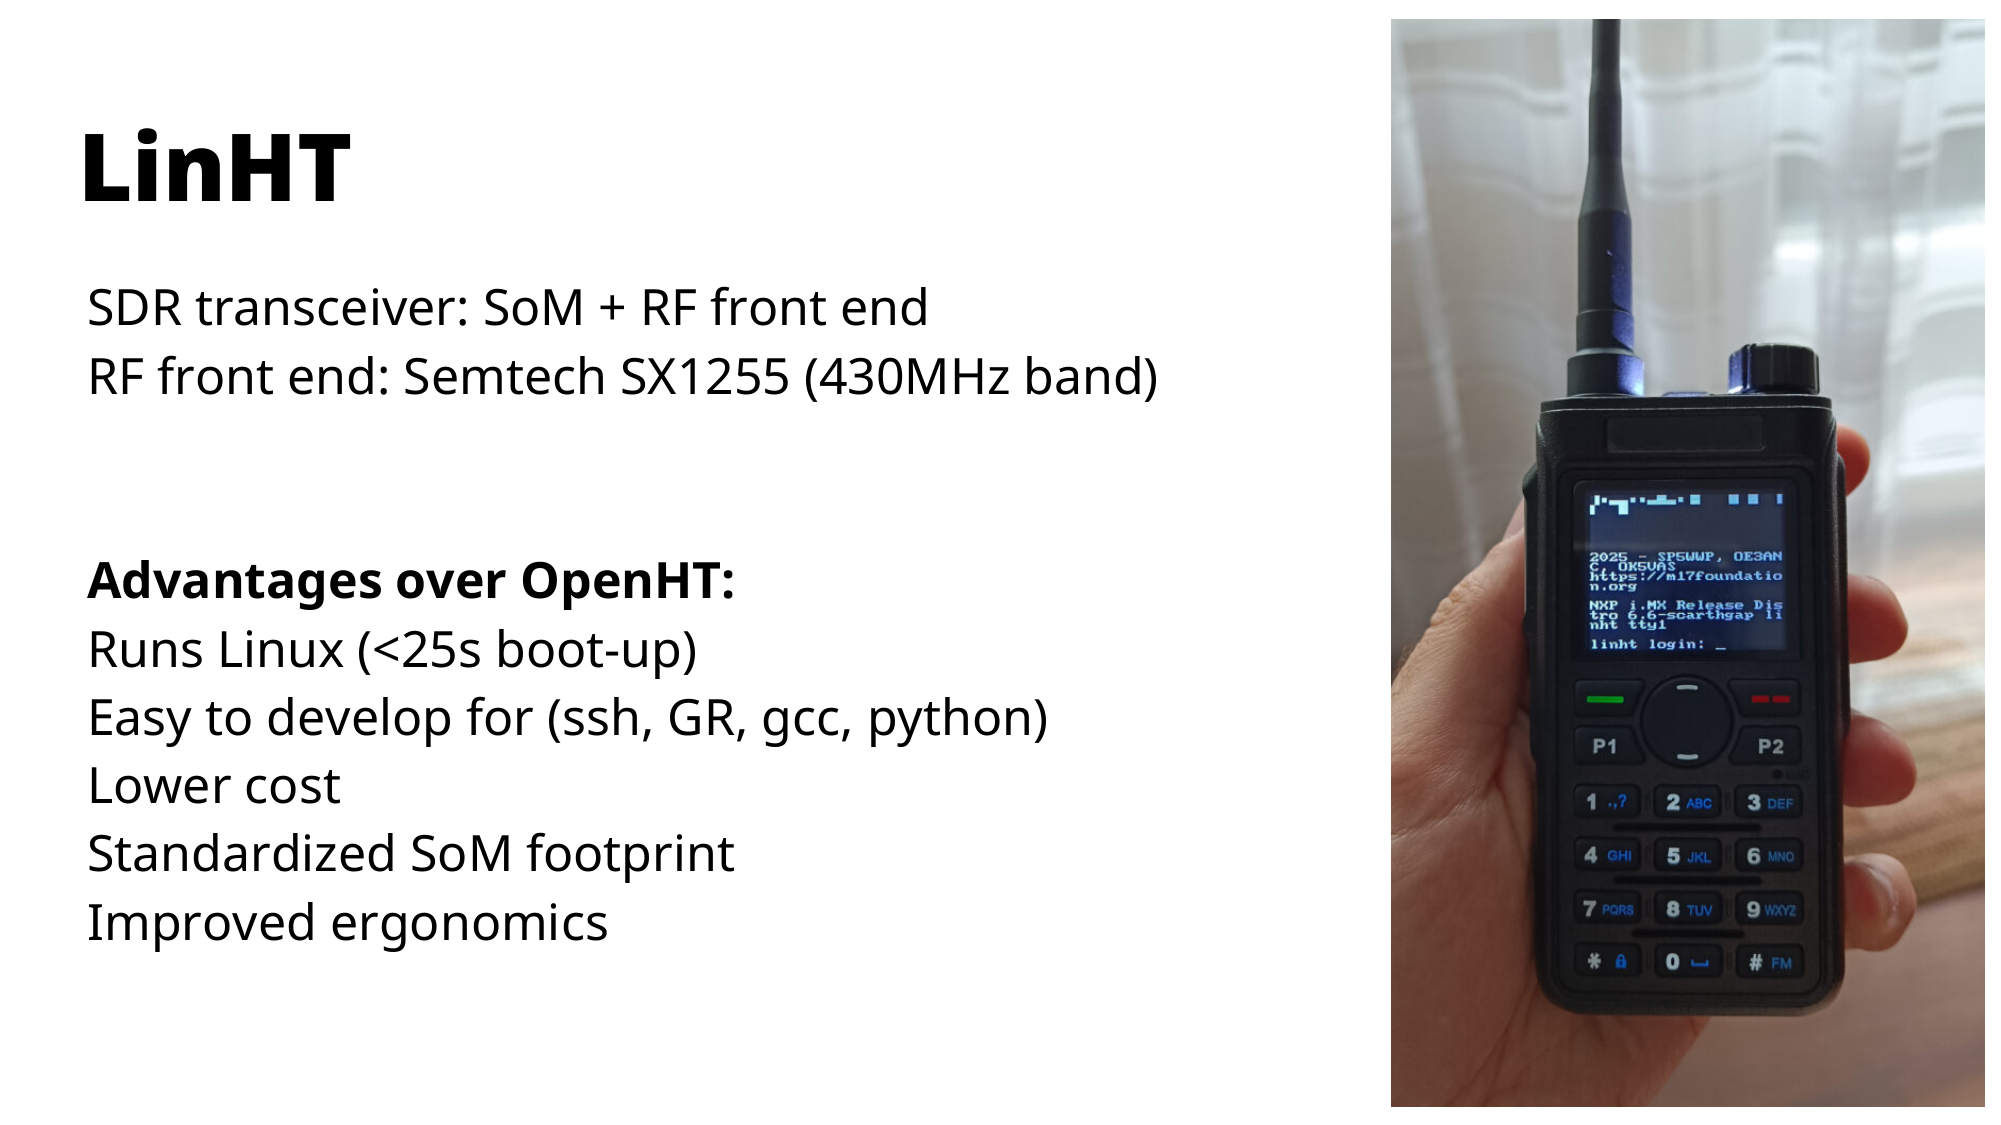

LinHT
SDR transceiver: SoM + RF front end
RF front end: Semtech SX1255 (430MHz band)
Advantages over OpenHT:
Runs Linux (<25s boot-up)
Easy to develop for (ssh, GR, gcc, python)
Lower cost
Standardized SoM footprint
Improved ergonomics